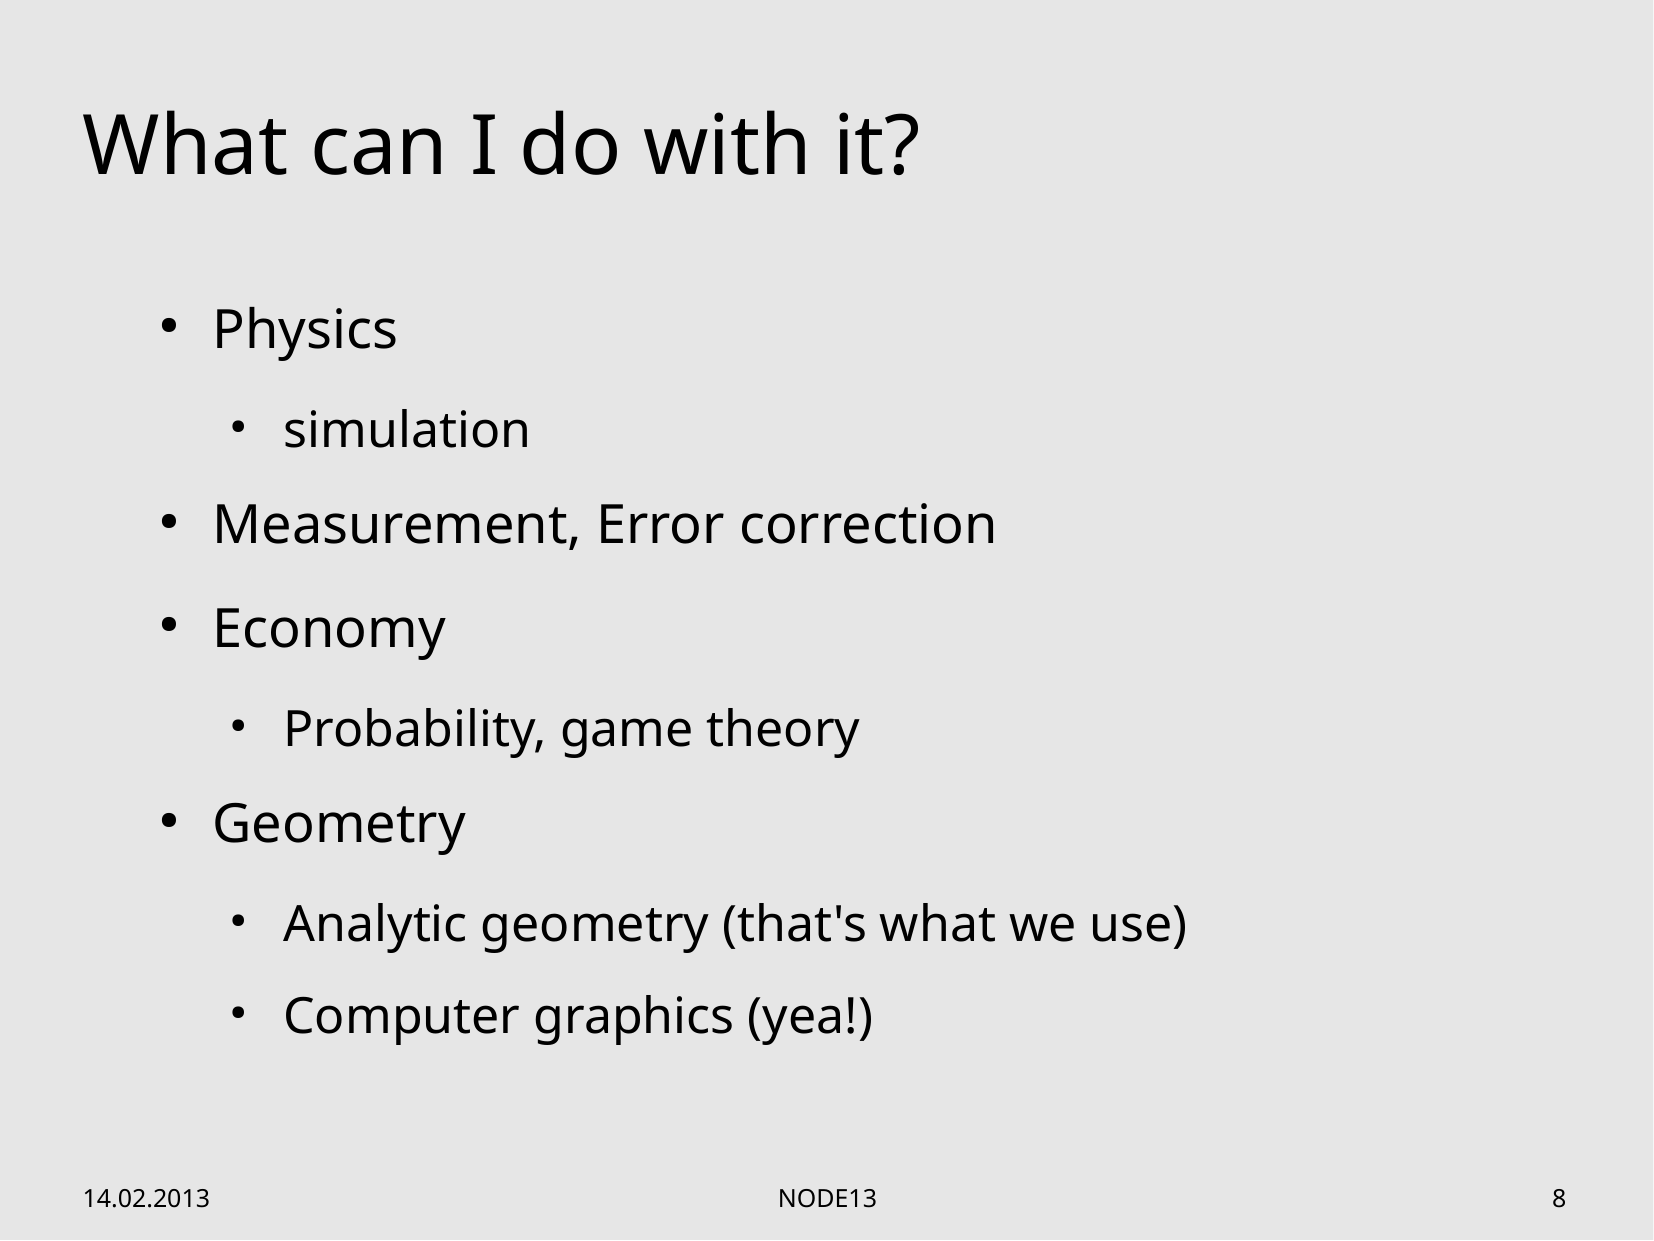

# What can I do with it?
Physics
simulation
Measurement, Error correction
Economy
Probability, game theory
Geometry
Analytic geometry (that's what we use)
Computer graphics (yea!)
14.02.2013
NODE13
8